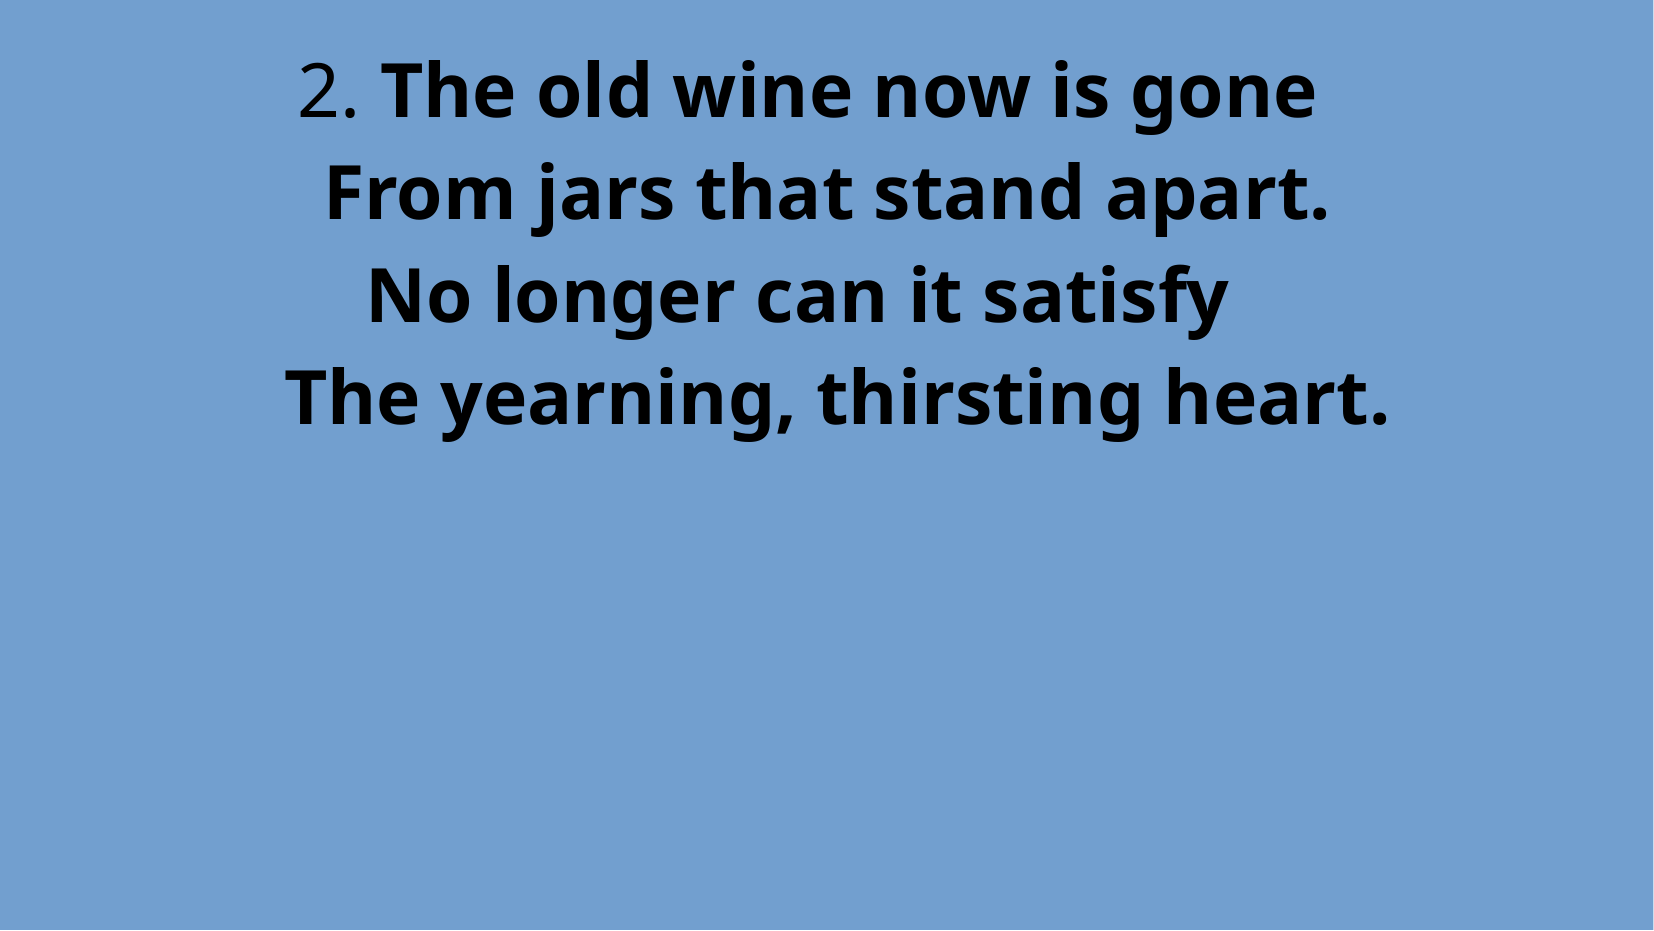

2. The old wine now is gone
 From jars that stand apart.
 No longer can it satisfy
 The yearning, thirsting heart.